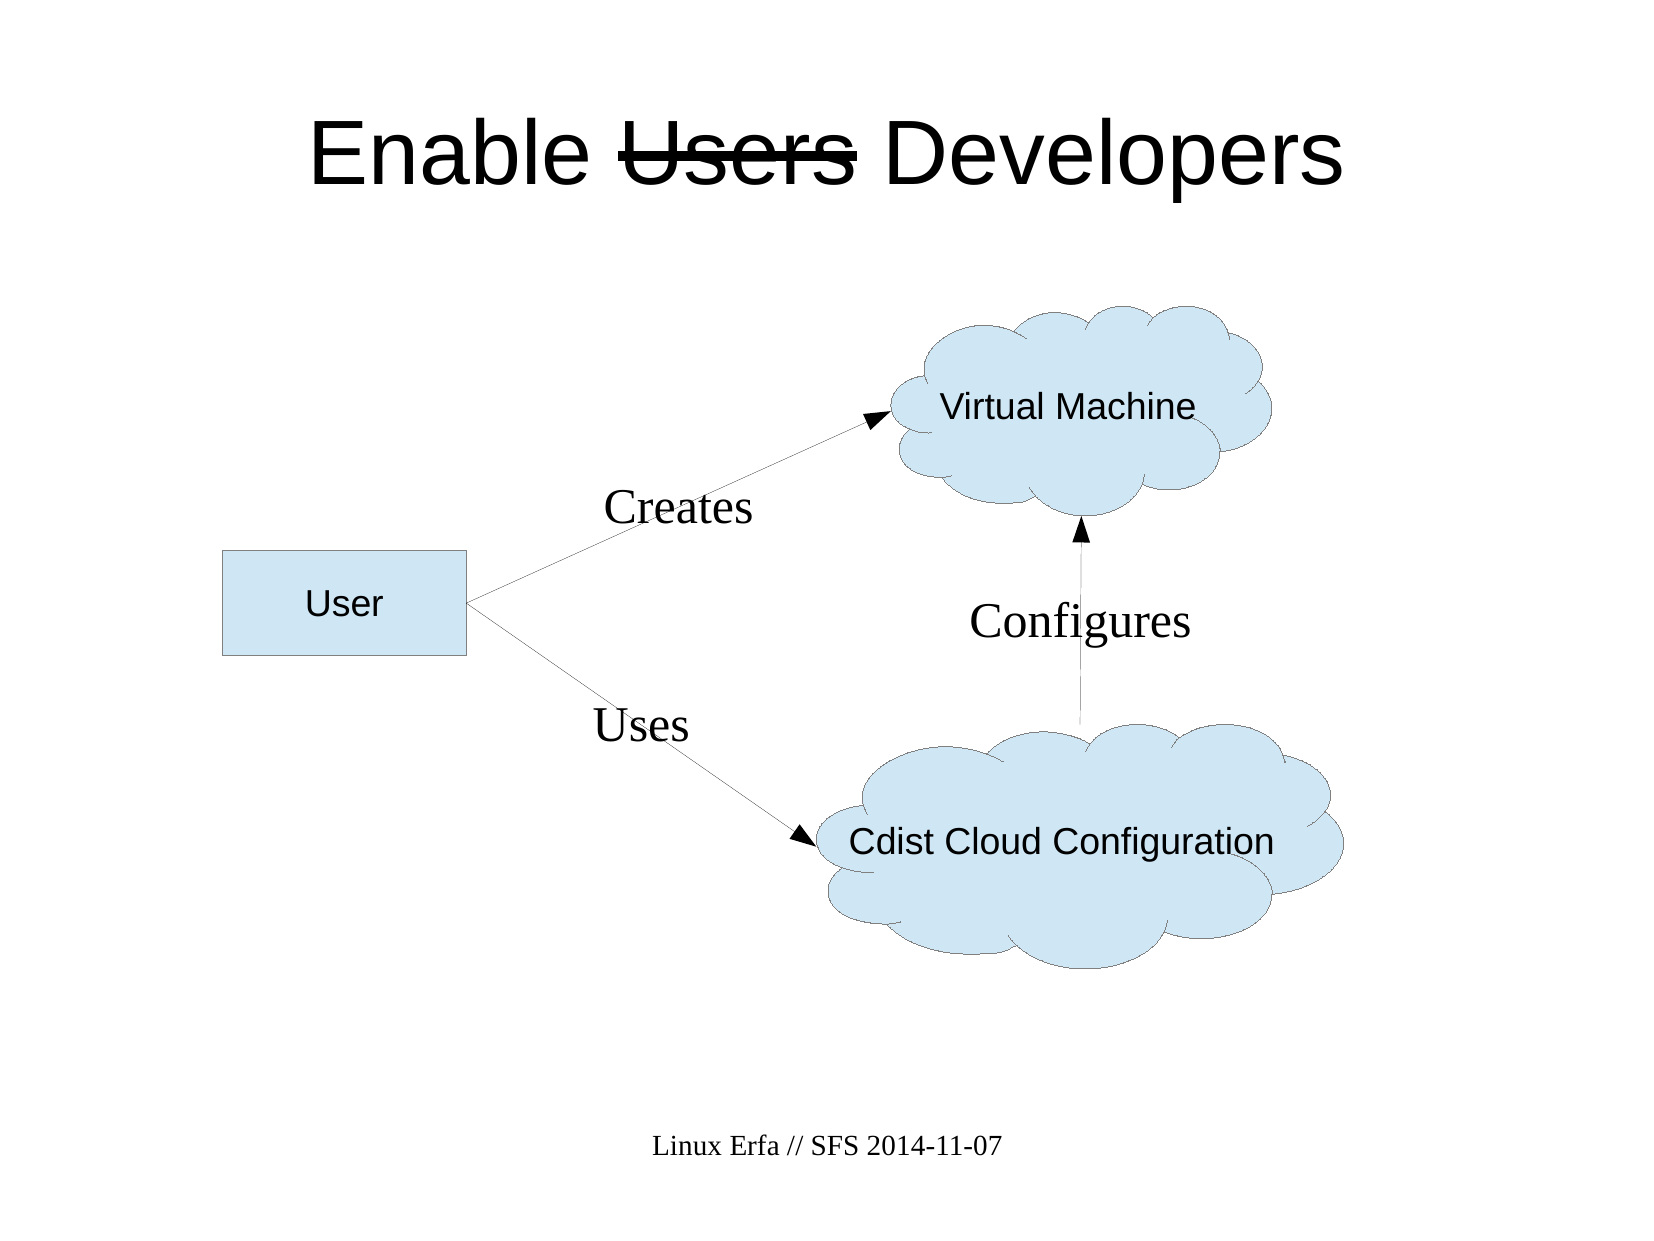

# Enable Users Developers
Virtual Machine
User
Cdist Cloud Configuration
Linux Erfa // SFS 2014-11-07